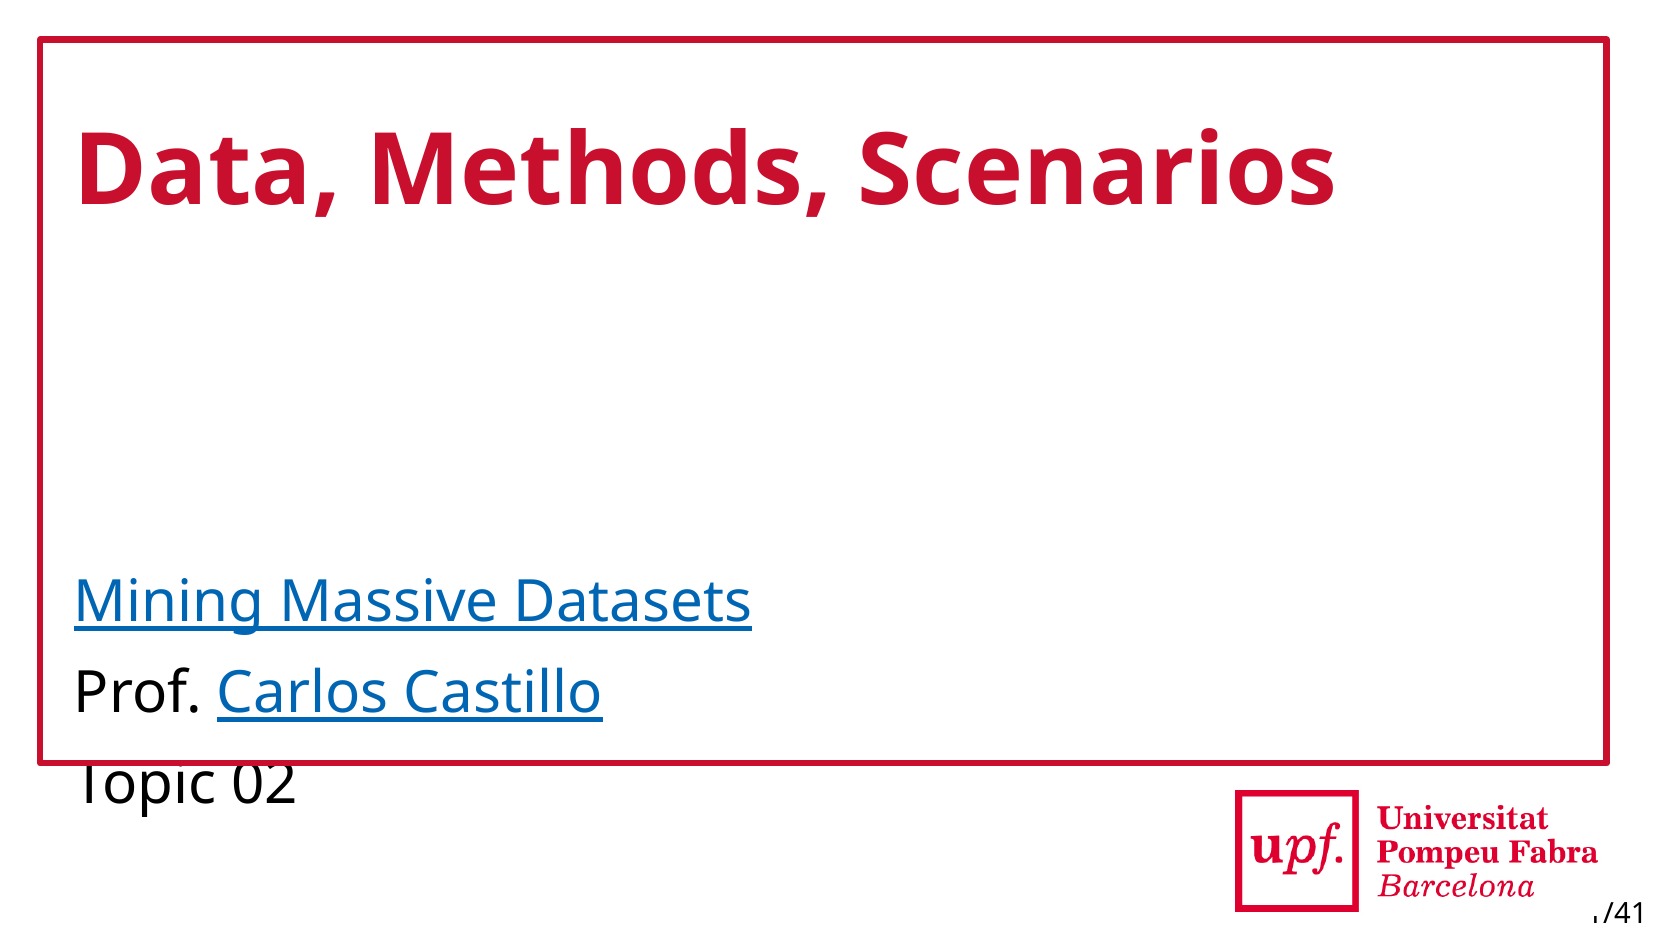

Data, Methods, Scenarios
Mining Massive Datasets
Prof. Carlos Castillo
Topic 02
1